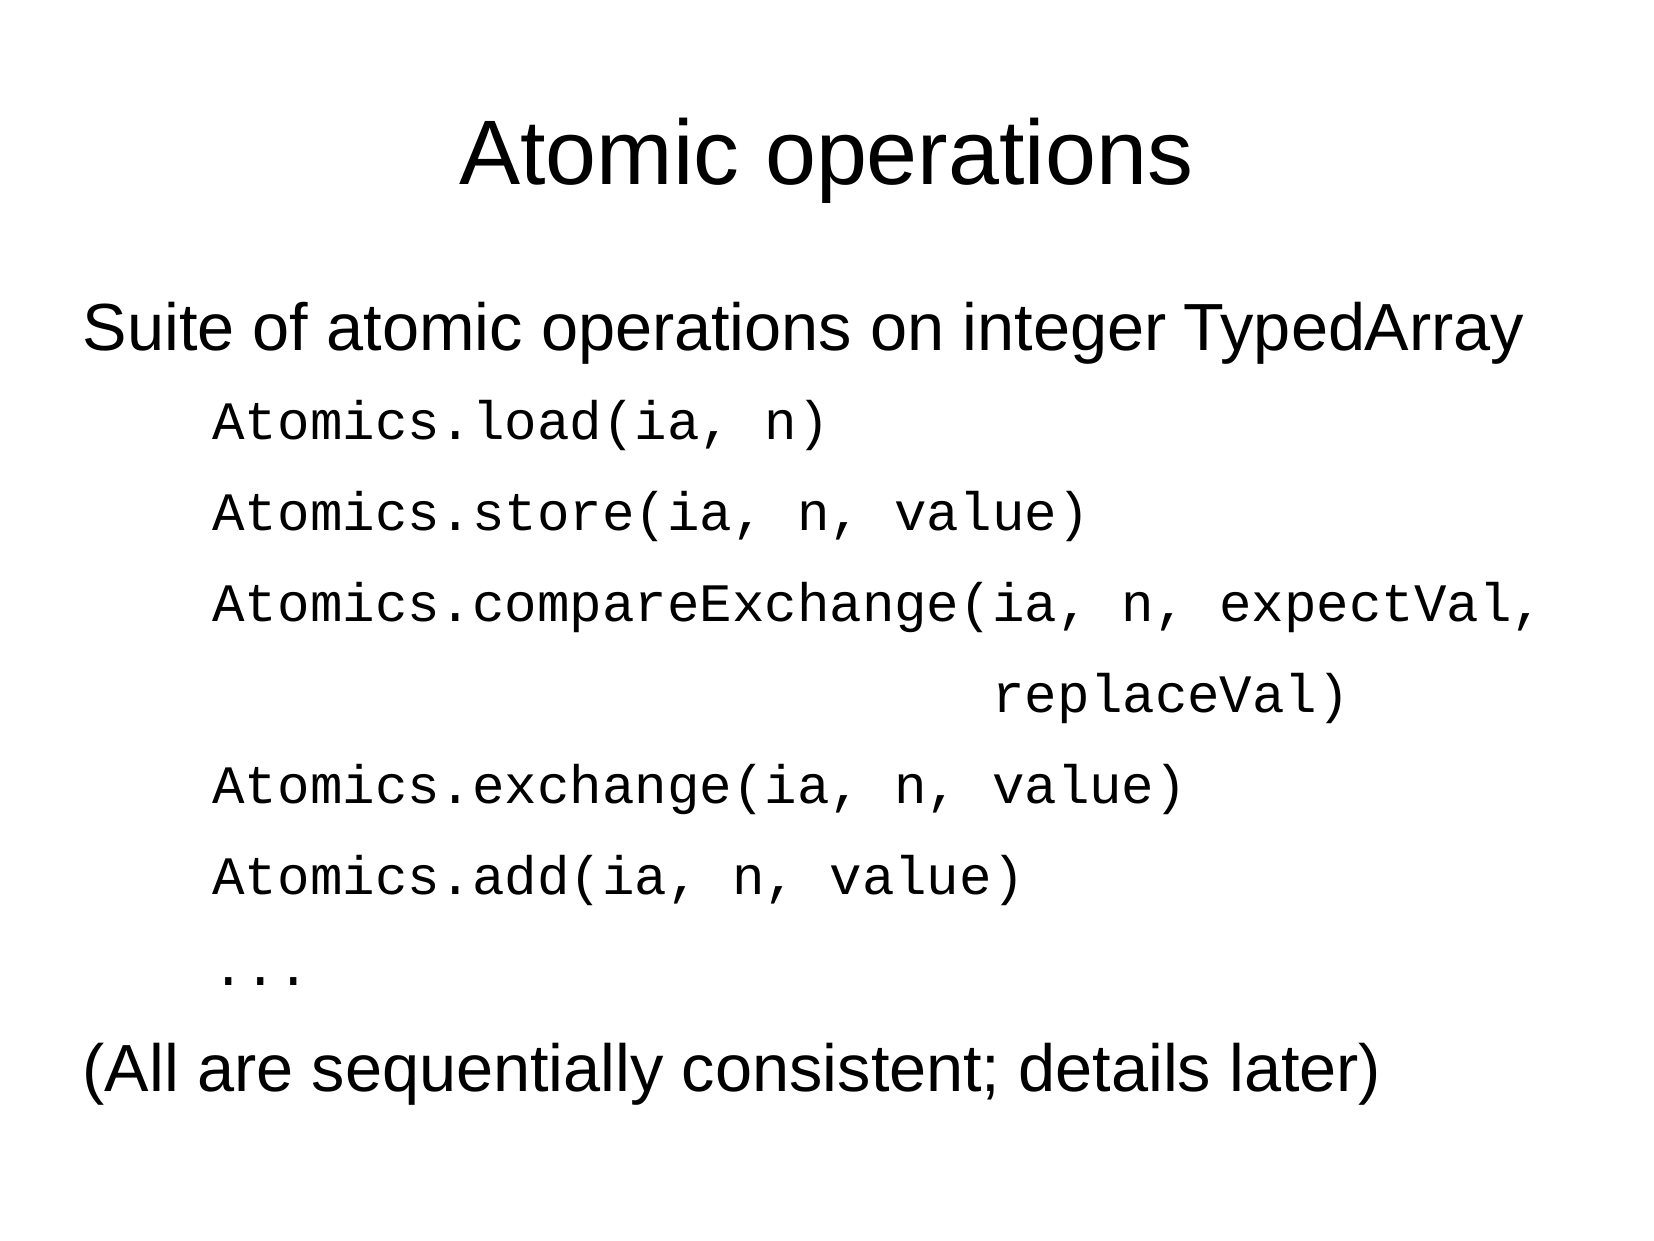

# Atomic operations
Suite of atomic operations on integer TypedArray
 Atomics.load(ia, n)
 Atomics.store(ia, n, value)
 Atomics.compareExchange(ia, n, expectVal,
 replaceVal)
 Atomics.exchange(ia, n, value)
 Atomics.add(ia, n, value)
 ...
(All are sequentially consistent; details later)